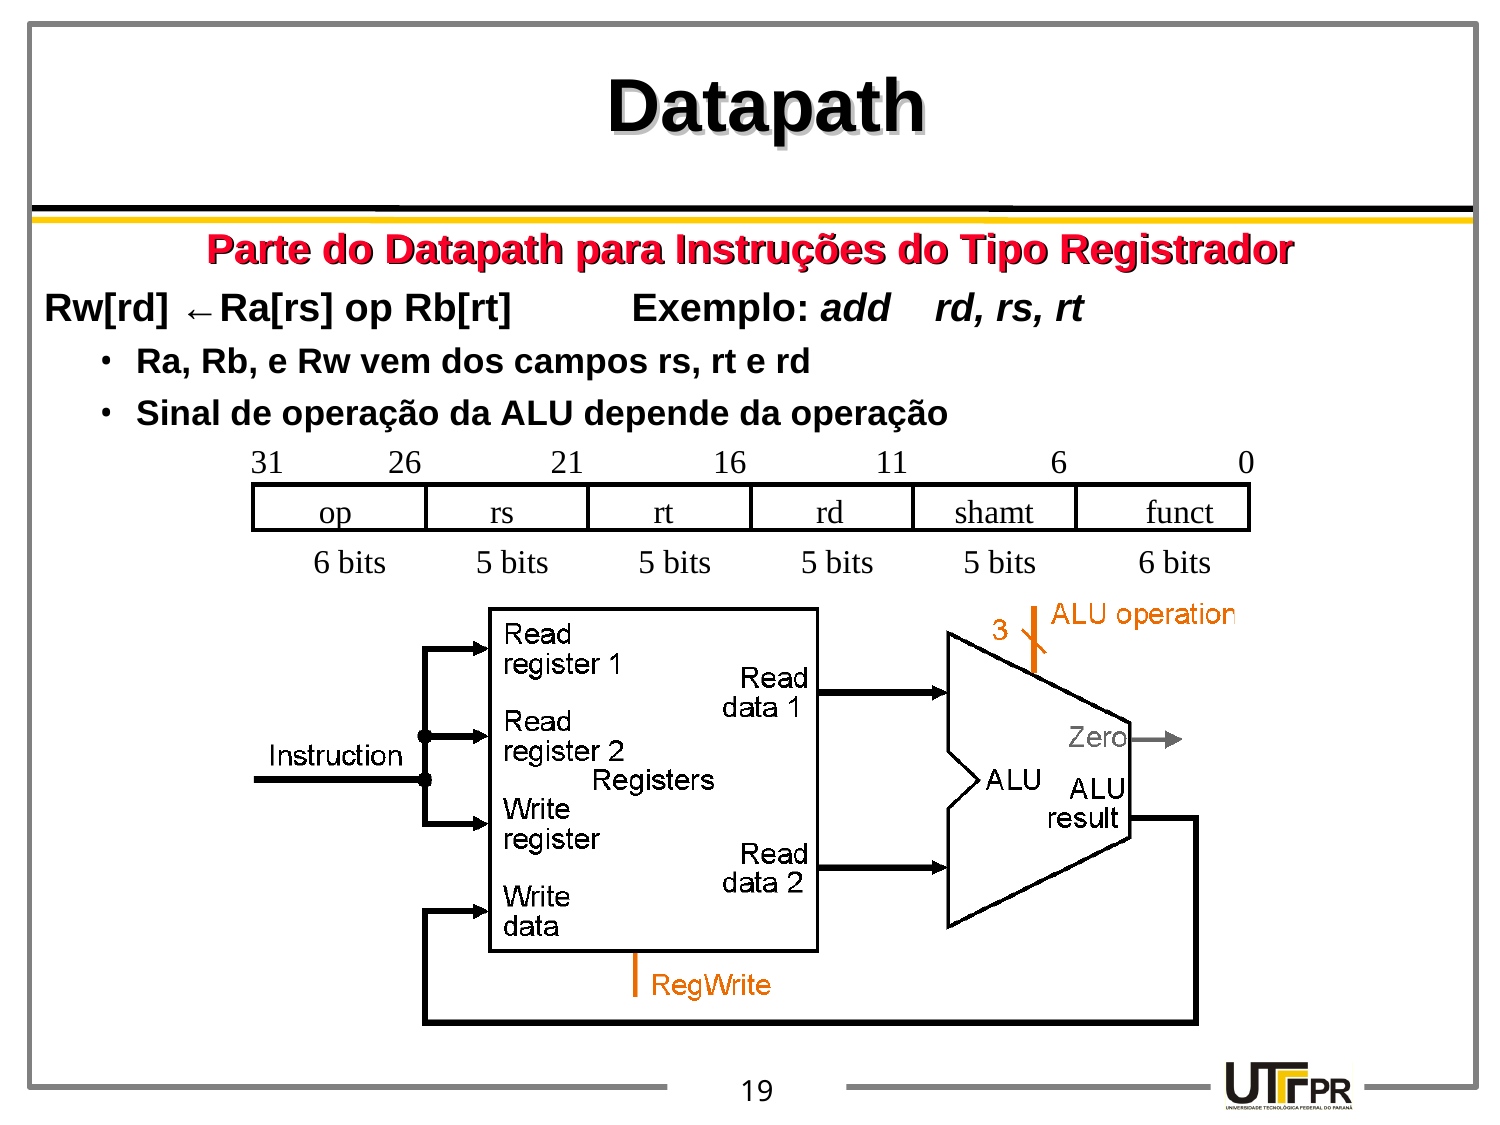

Datapath
# Parte do Datapath para Instruções do Tipo Registrador
Rw[rd] ←Ra[rs] op Rb[rt] 	Exemplo: add rd, rs, rt
Ra, Rb, e Rw vem dos campos rs, rt e rd
Sinal de operação da ALU depende da operação
31
26
21
16
11
6
0
6 bits
5 bits
5 bits
5 bits
5 bits
6 bits
op
rs
rt
rd
shamt
funct